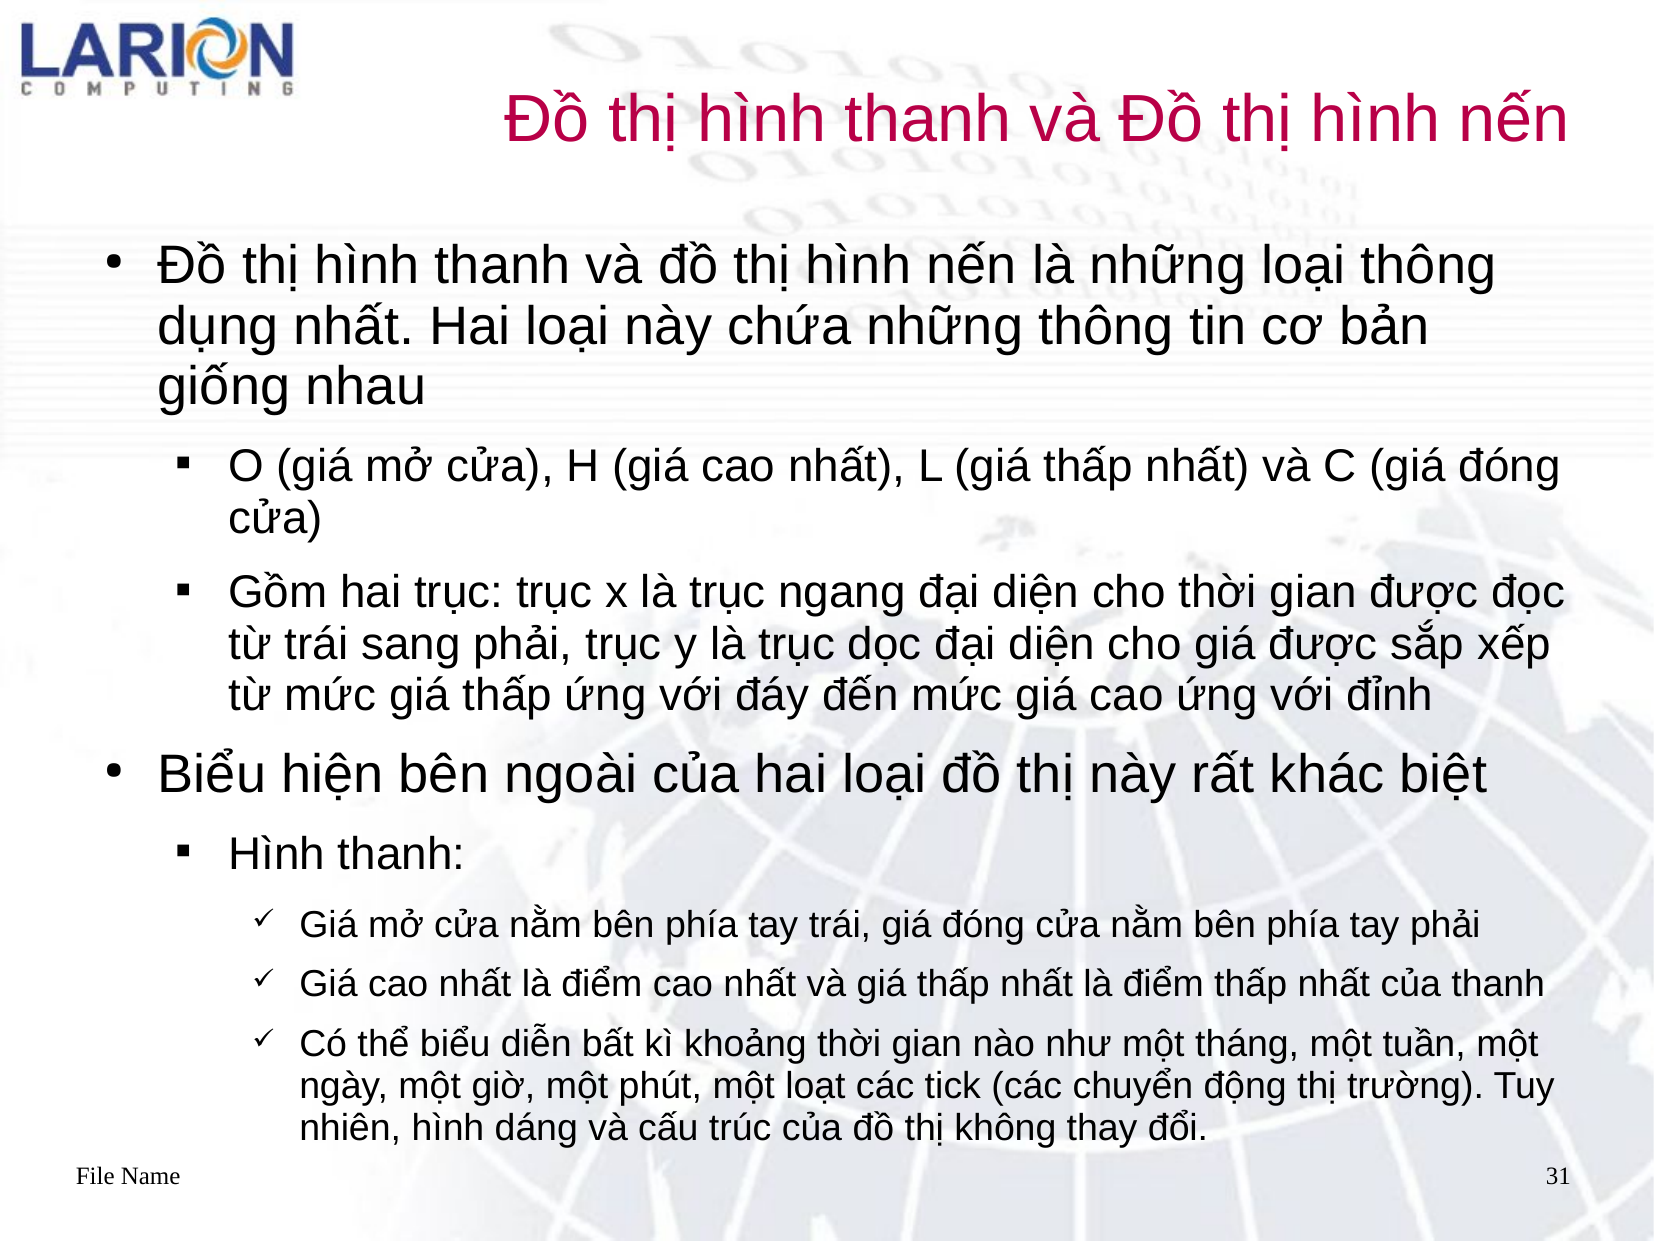

# Đồ thị hình thanh và Đồ thị hình nến
Đồ thị hình thanh và đồ thị hình nến là những loại thông dụng nhất. Hai loại này chứa những thông tin cơ bản giống nhau
O (giá mở cửa), H (giá cao nhất), L (giá thấp nhất) và C (giá đóng cửa)
Gồm hai trục: trục x là trục ngang đại diện cho thời gian được đọc từ trái sang phải, trục y là trục dọc đại diện cho giá được sắp xếp từ mức giá thấp ứng với đáy đến mức giá cao ứng với đỉnh
Biểu hiện bên ngoài của hai loại đồ thị này rất khác biệt
Hình thanh:
Giá mở cửa nằm bên phía tay trái, giá đóng cửa nằm bên phía tay phải
Giá cao nhất là điểm cao nhất và giá thấp nhất là điểm thấp nhất của thanh
Có thể biểu diễn bất kì khoảng thời gian nào như một tháng, một tuần, một ngày, một giờ, một phút, một loạt các tick (các chuyển động thị trường). Tuy nhiên, hình dáng và cấu trúc của đồ thị không thay đổi.
File Name
31